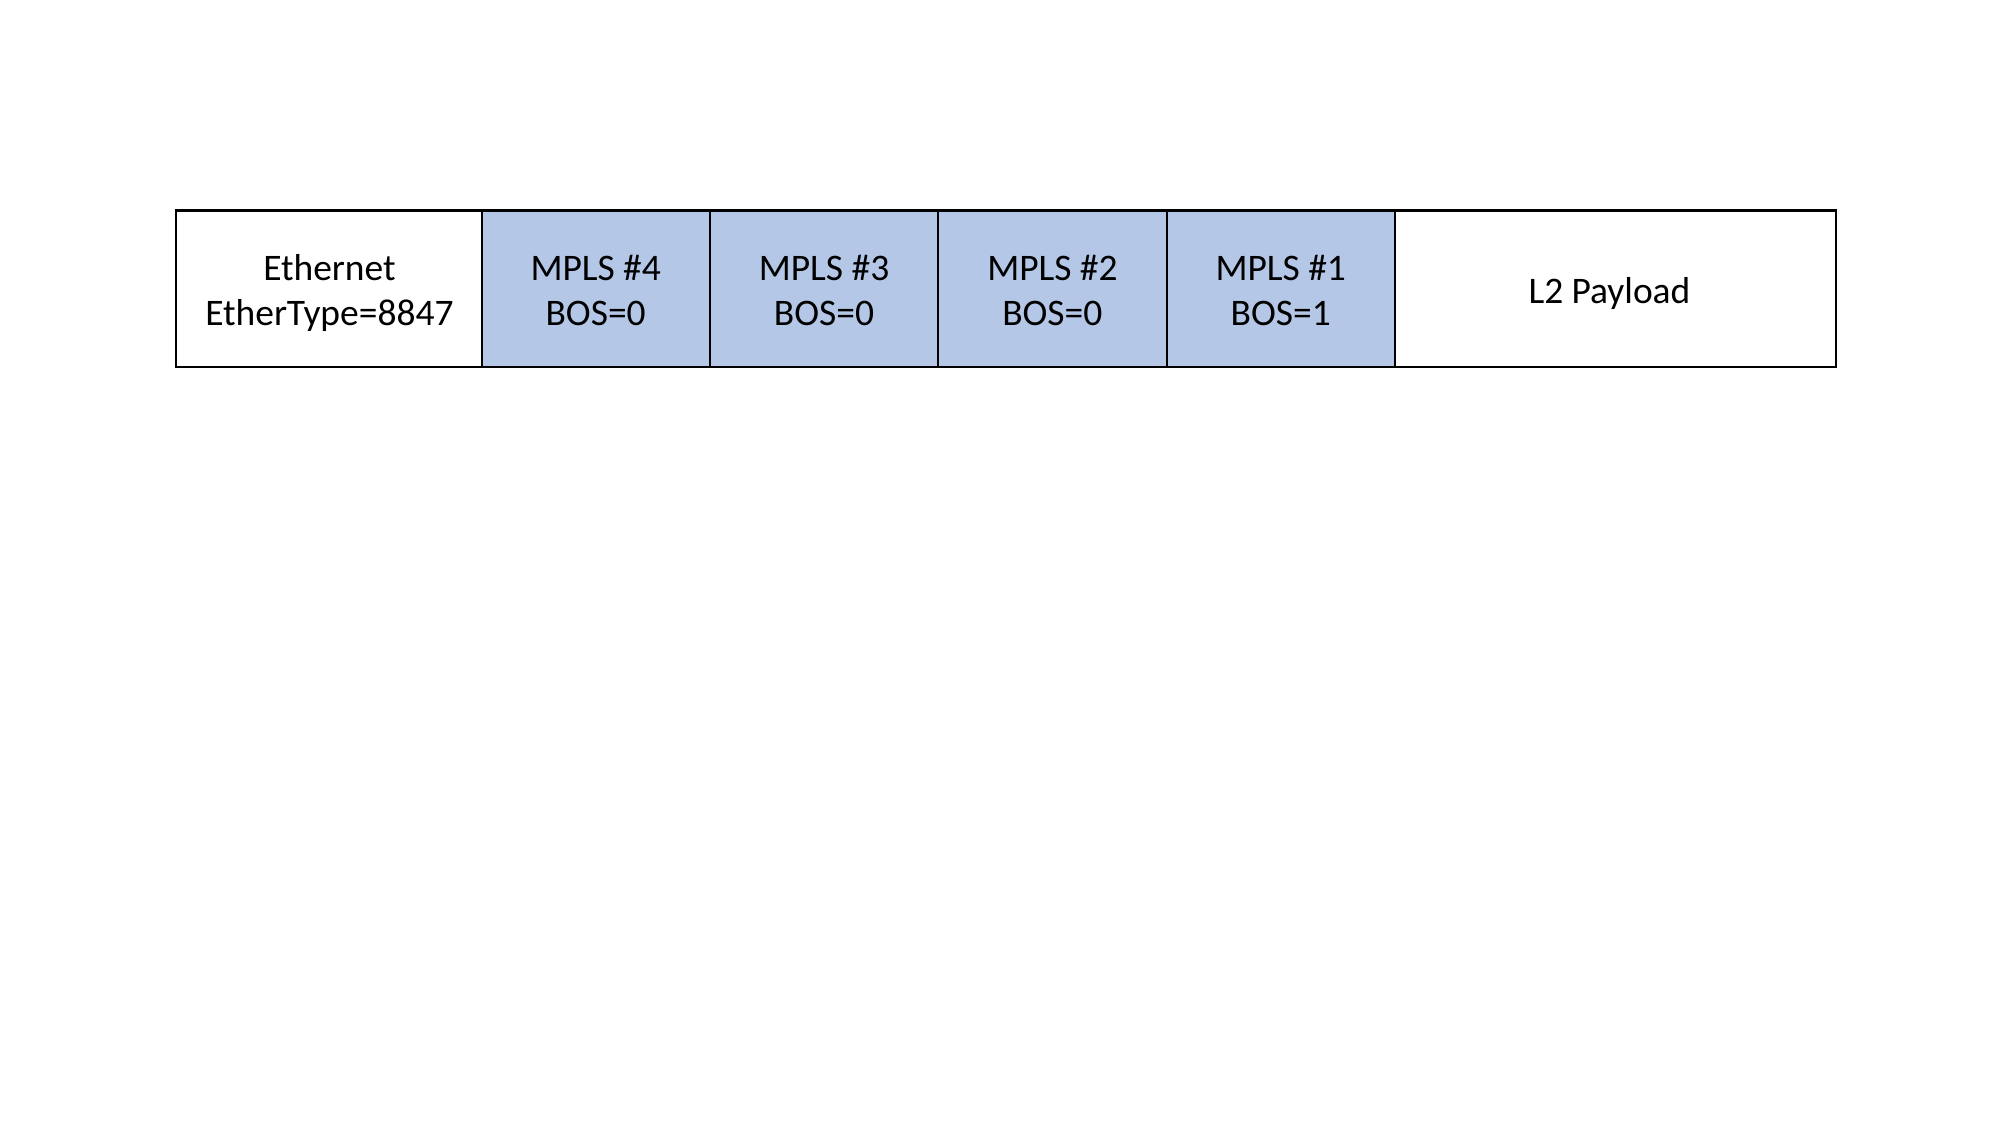

Ethernet
EtherType=8847
MPLS #4
BOS=0
MPLS #3
BOS=0
MPLS #2
BOS=0
MPLS #1
BOS=1
L2 Payload